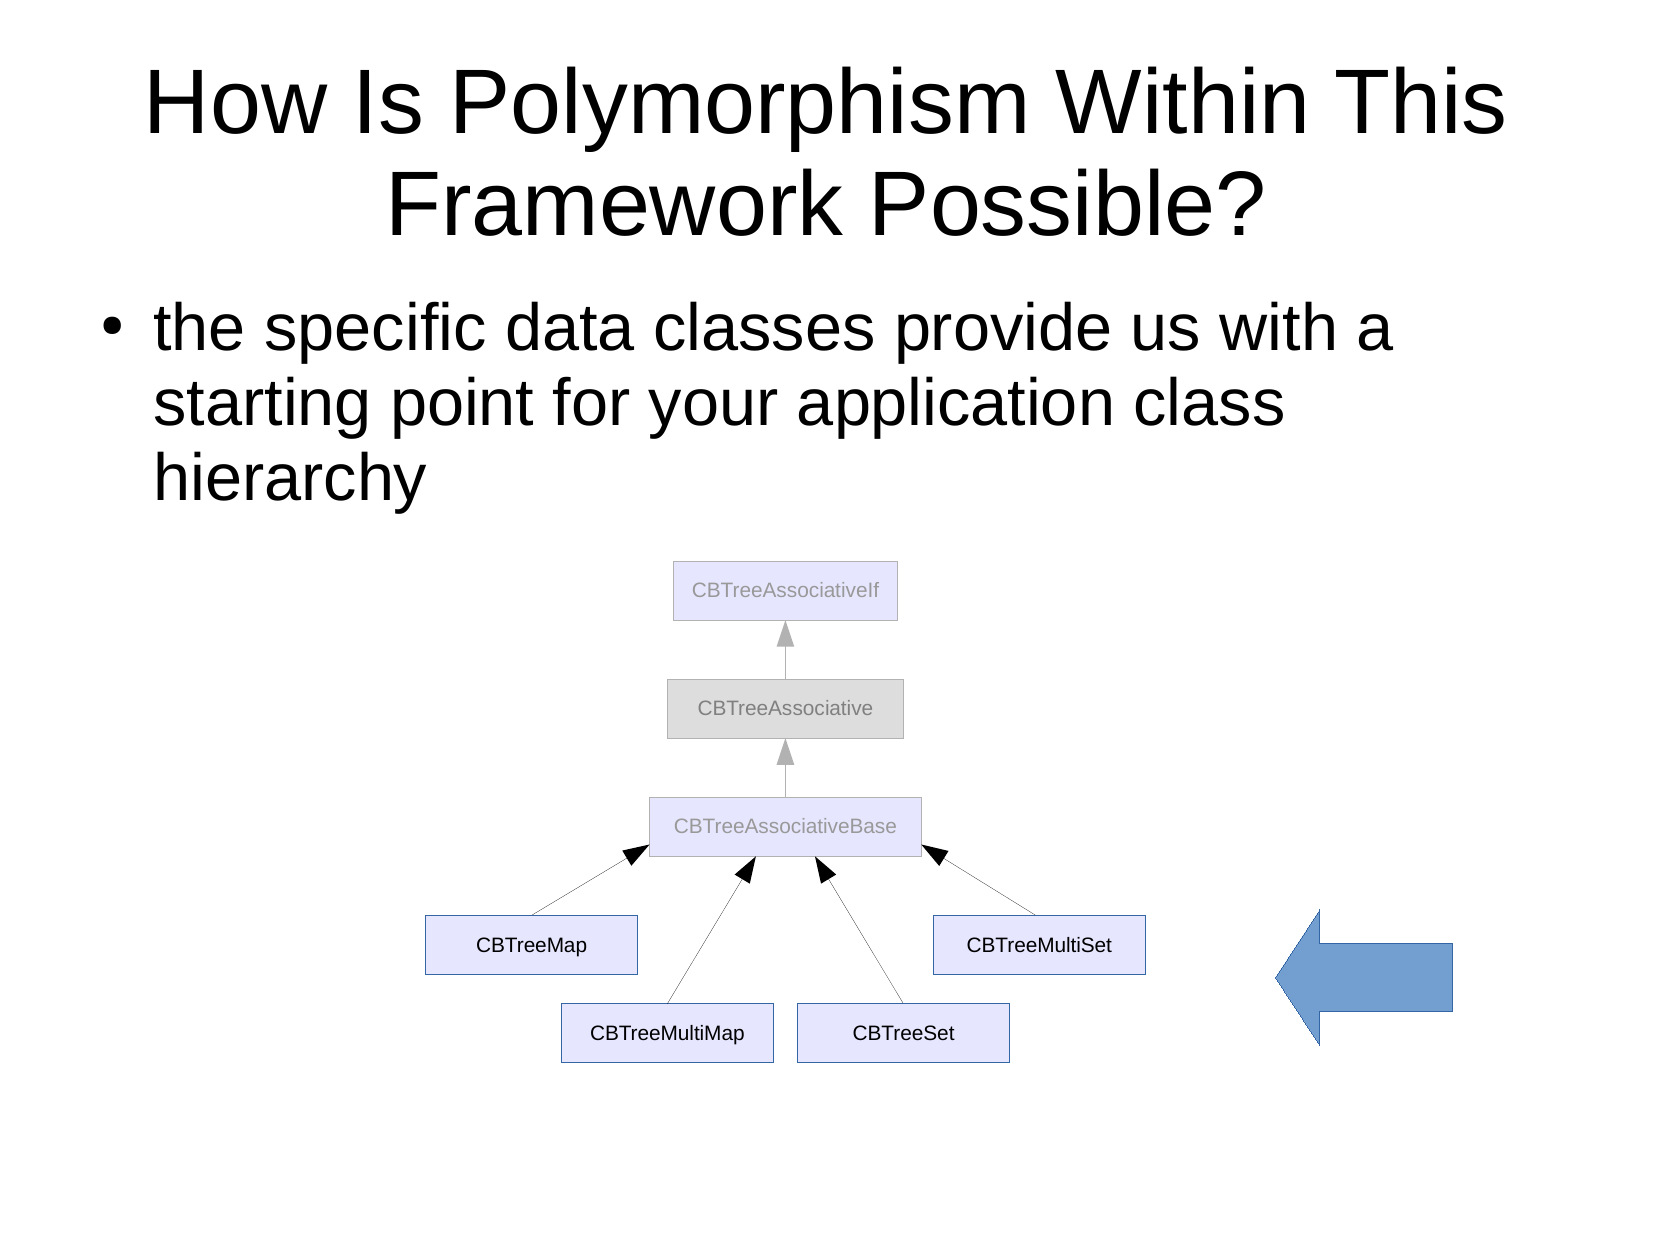

# How Is Polymorphism Within This Framework Possible?
the specific data classes provide us with a starting point for your application class hierarchy
CBTreeAssociativeIf
CBTreeAssociative
CBTreeAssociativeBase
CBTreeMap
CBTreeMultiSet
CBTreeMultiMap
CBTreeSet